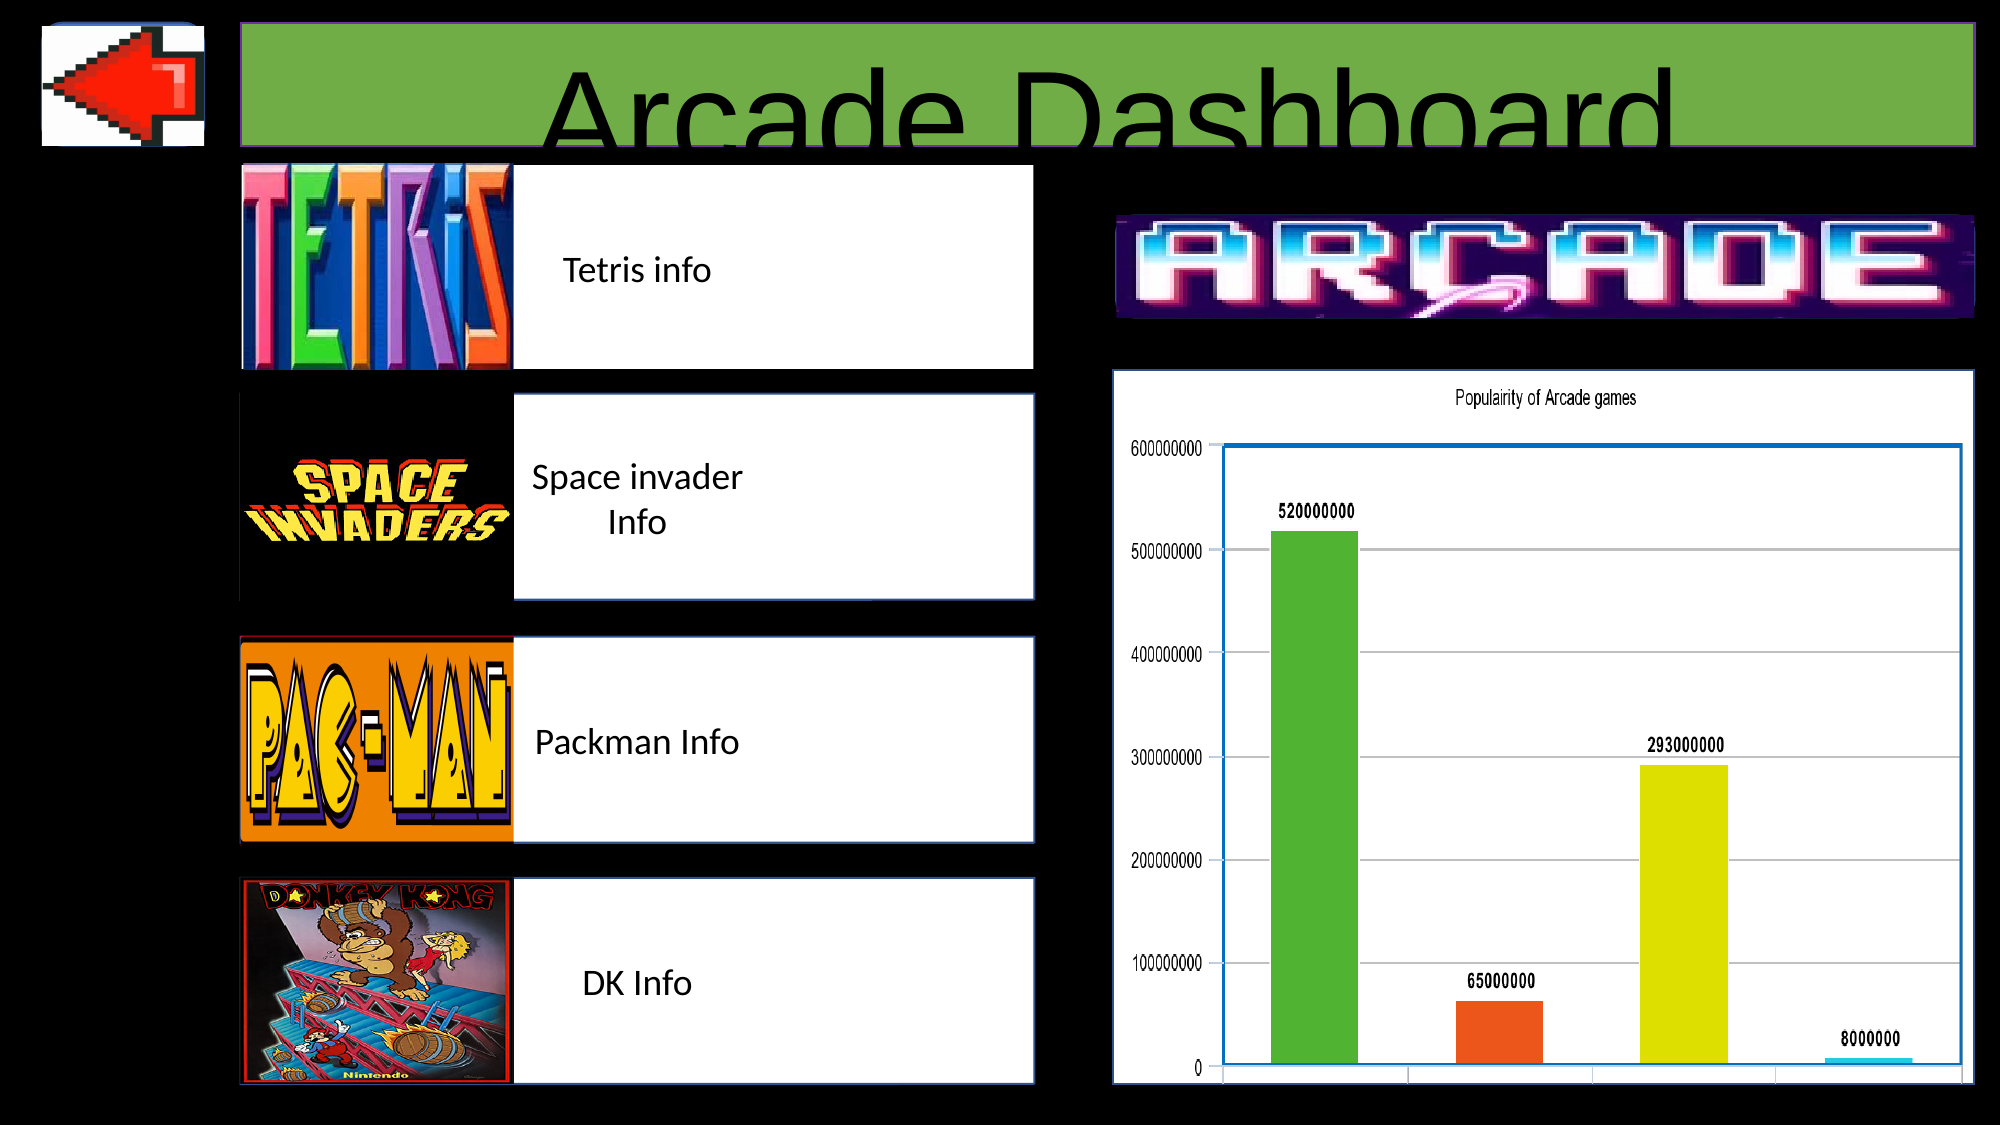

Terug
Knop
Arcade Dashboard
Tetris info
Naam van grafiek
Bar Grafiek
Populaire Arcade Games
Space invader
Info
Packman Info
DK Info